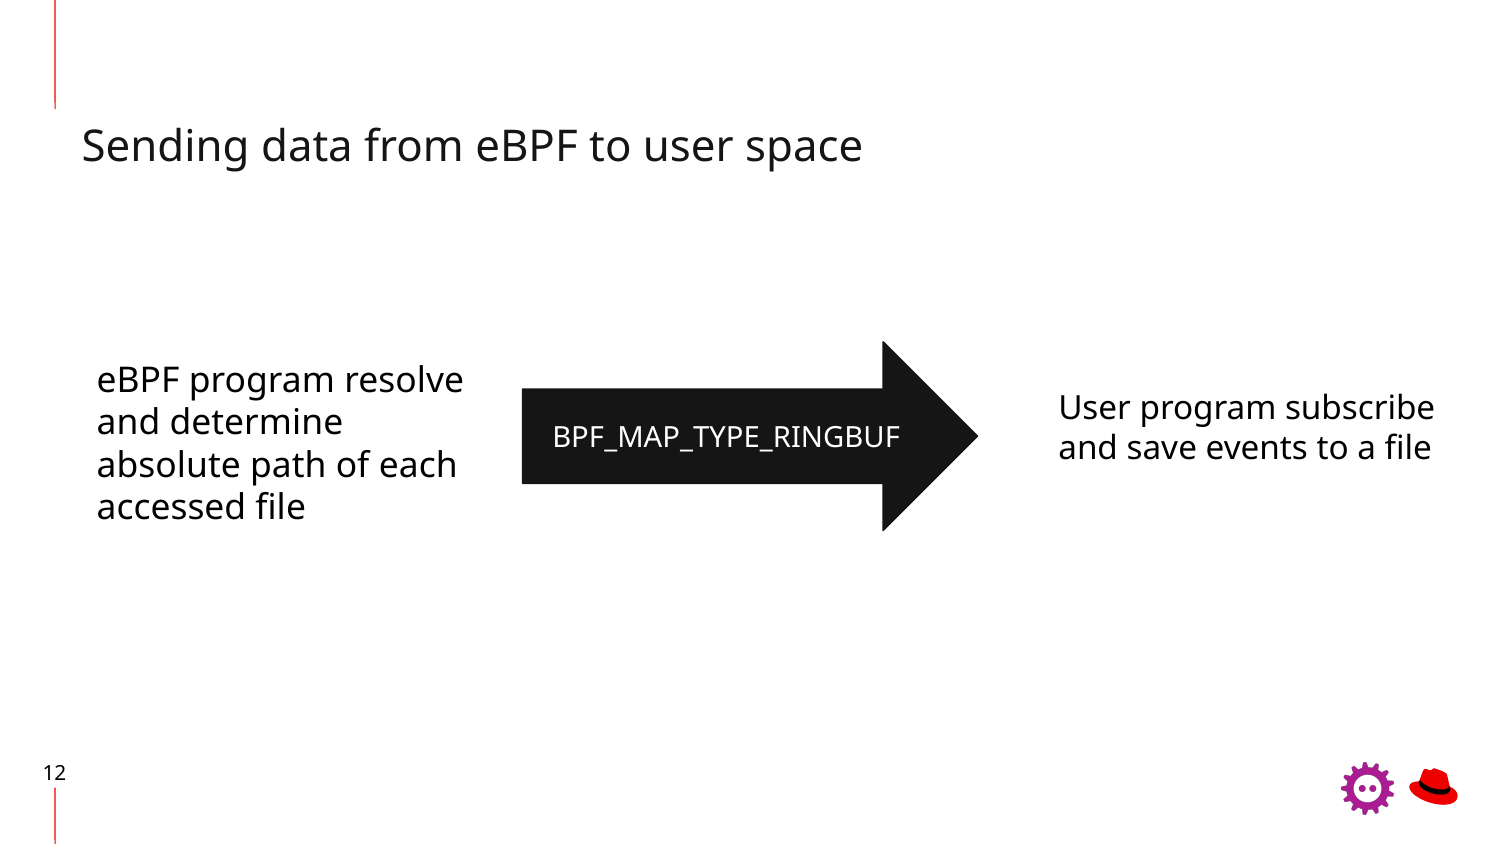

# Sending data from eBPF to user space
eBPF program resolve and determine absolute path of each accessed file
BPF_MAP_TYPE_RINGBUF
User program subscribe and save events to a file